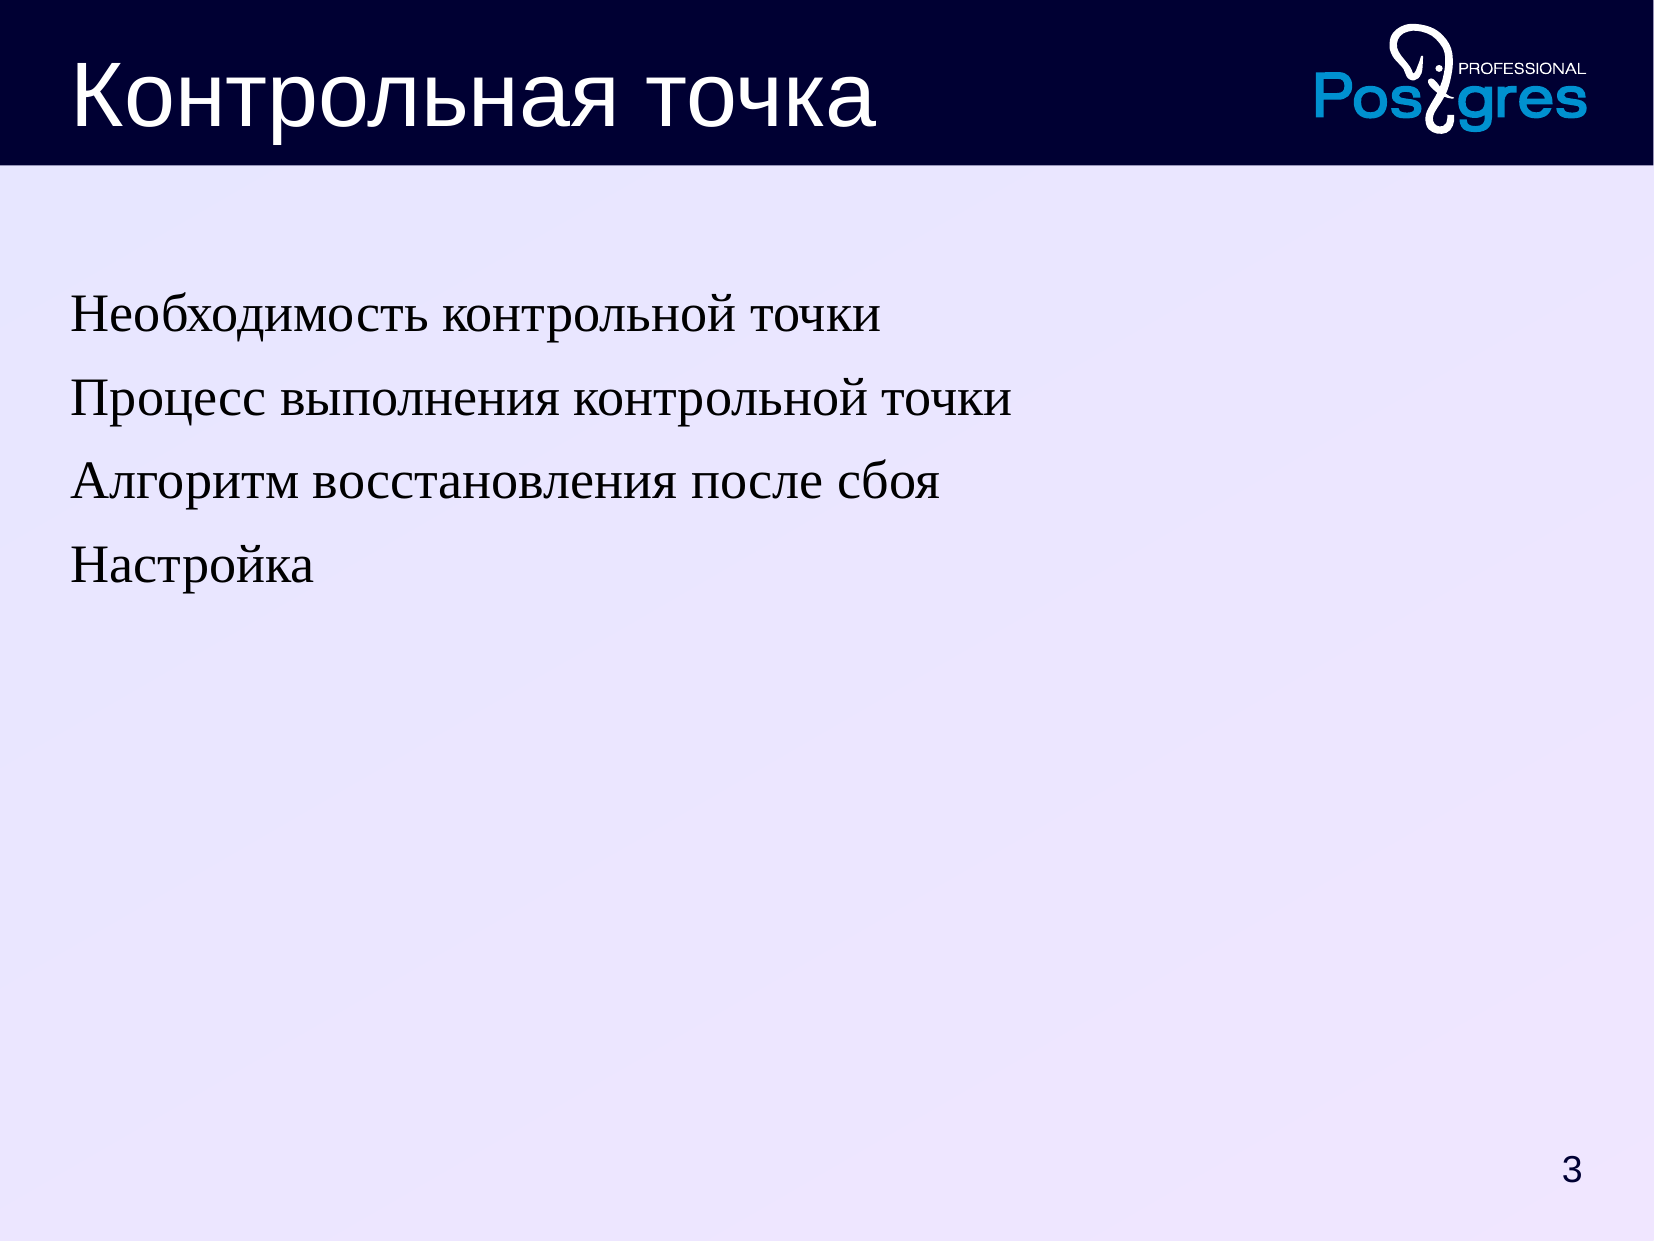

# Контрольная точка
Необходимость контрольной точки
Процесс выполнения контрольной точки
Алгоритм восстановления после сбоя
Настройка